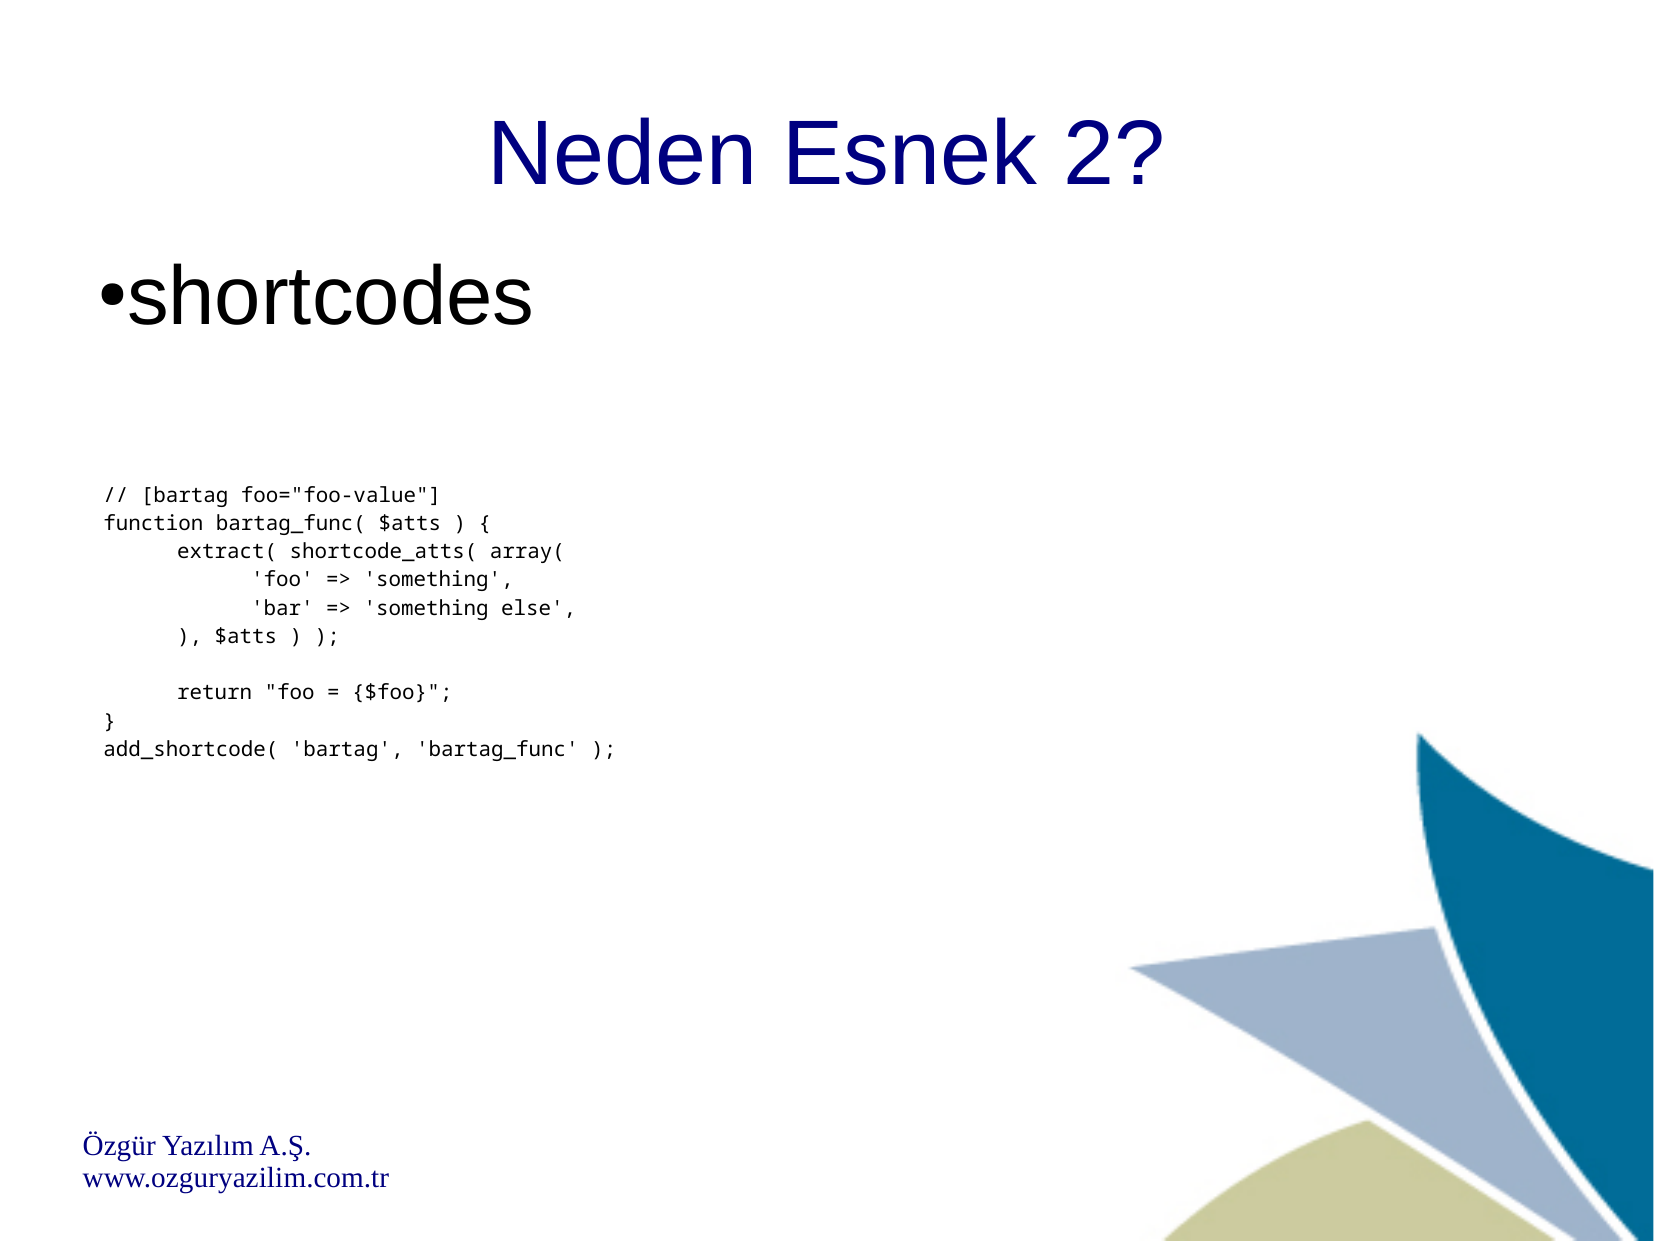

# Neden Esnek 2?
shortcodes
// [bartag foo="foo-value"]
function bartag_func( $atts ) {
	extract( shortcode_atts( array(
		'foo' => 'something',
		'bar' => 'something else',
	), $atts ) );
	return "foo = {$foo}";
}
add_shortcode( 'bartag', 'bartag_func' );